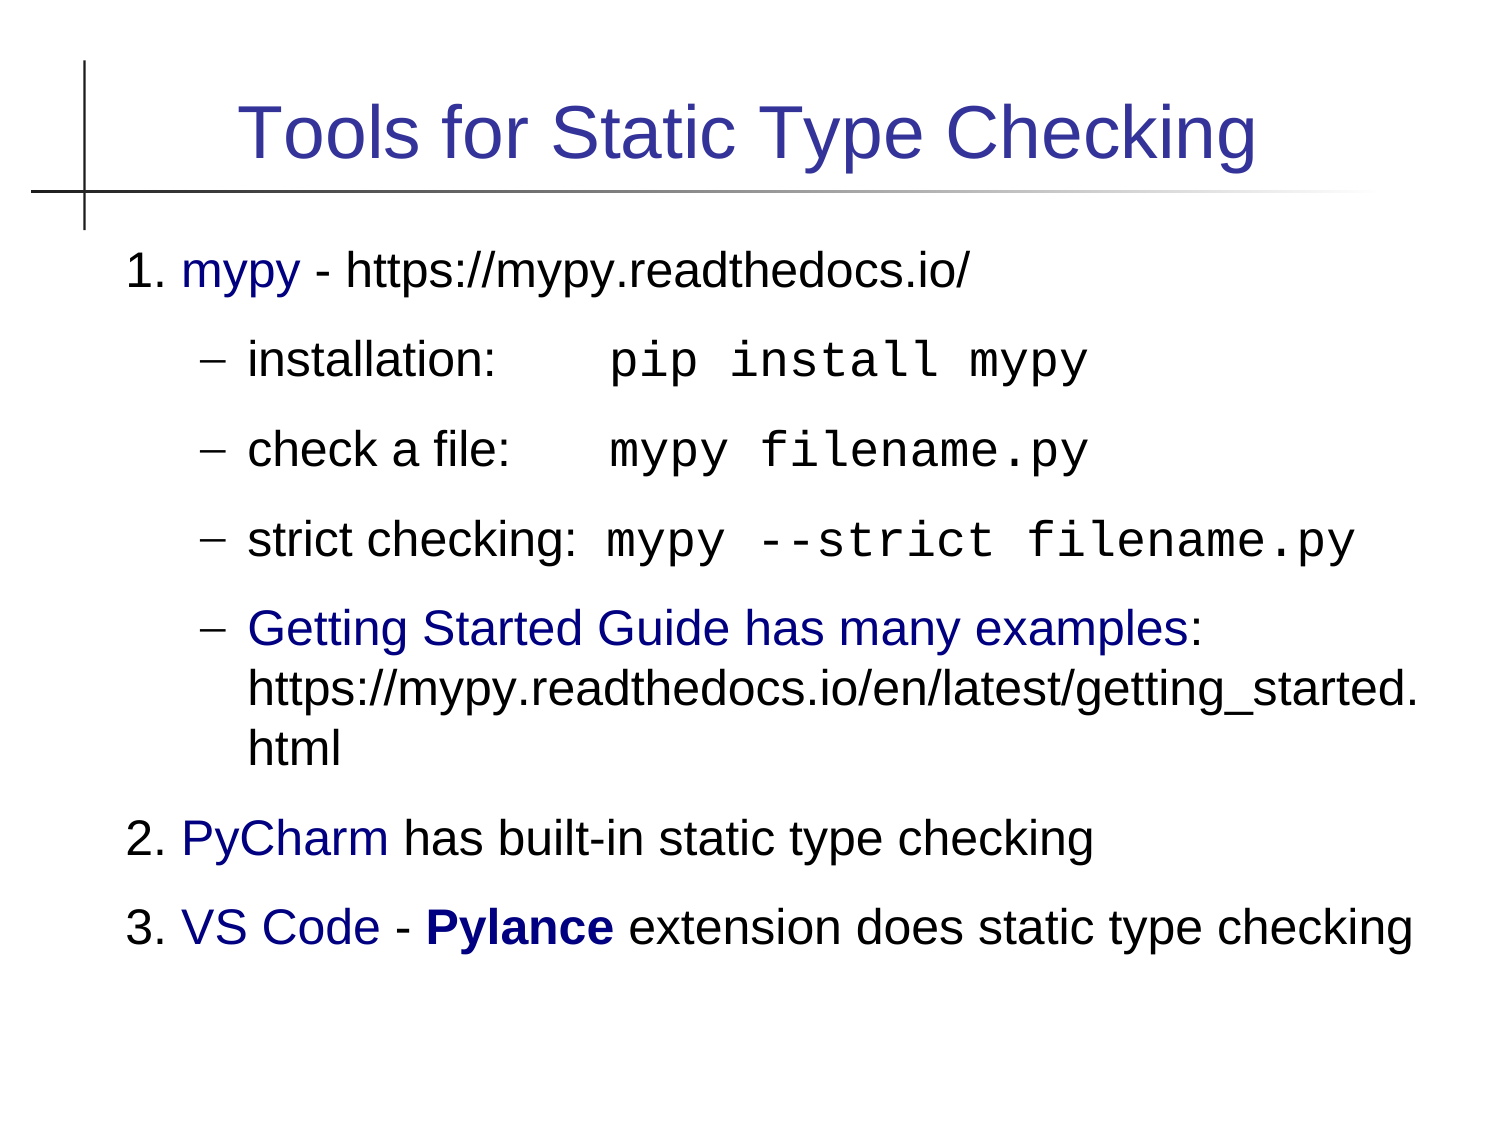

# Tools for Static Type Checking
1. mypy - https://mypy.readthedocs.io/
installation: pip install mypy
check a file: mypy filename.py
strict checking: mypy --strict filename.py
Getting Started Guide has many examples:
https://mypy.readthedocs.io/en/latest/getting_started.html
2. PyCharm has built-in static type checking
3. VS Code - Pylance extension does static type checking